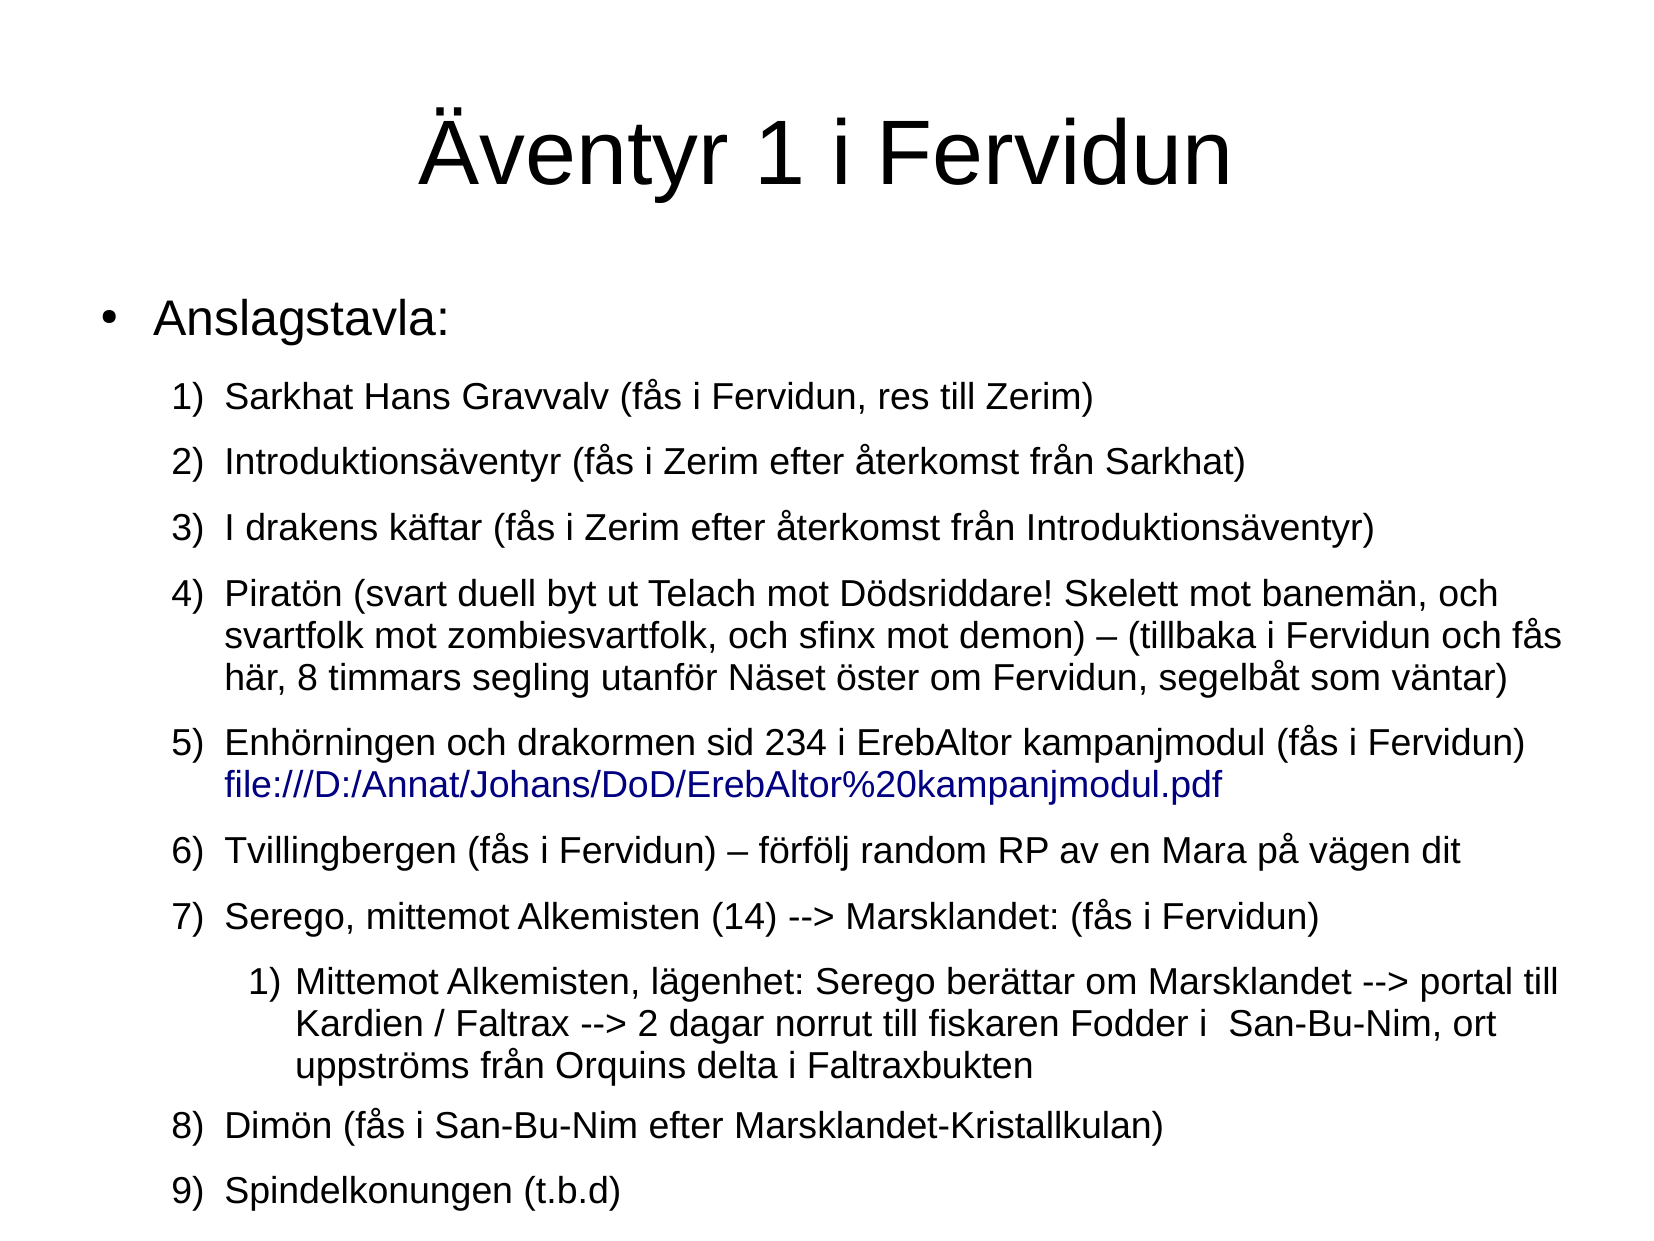

# Äventyr 1 i Fervidun
Anslagstavla:
Sarkhat Hans Gravvalv (fås i Fervidun, res till Zerim)
Introduktionsäventyr (fås i Zerim efter återkomst från Sarkhat)
I drakens käftar (fås i Zerim efter återkomst från Introduktionsäventyr)
Piratön (svart duell byt ut Telach mot Dödsriddare! Skelett mot banemän, och svartfolk mot zombiesvartfolk, och sfinx mot demon) – (tillbaka i Fervidun och fås här, 8 timmars segling utanför Näset öster om Fervidun, segelbåt som väntar)
Enhörningen och drakormen sid 234 i ErebAltor kampanjmodul (fås i Fervidun) file:///D:/Annat/Johans/DoD/ErebAltor%20kampanjmodul.pdf
Tvillingbergen (fås i Fervidun) – förfölj random RP av en Mara på vägen dit
Serego, mittemot Alkemisten (14) --> Marsklandet: (fås i Fervidun)
Mittemot Alkemisten, lägenhet: Serego berättar om Marsklandet --> portal till Kardien / Faltrax --> 2 dagar norrut till fiskaren Fodder i San-Bu-Nim, ort uppströms från Orquins delta i Faltraxbukten
Dimön (fås i San-Bu-Nim efter Marsklandet-Kristallkulan)
Spindelkonungen (t.b.d)